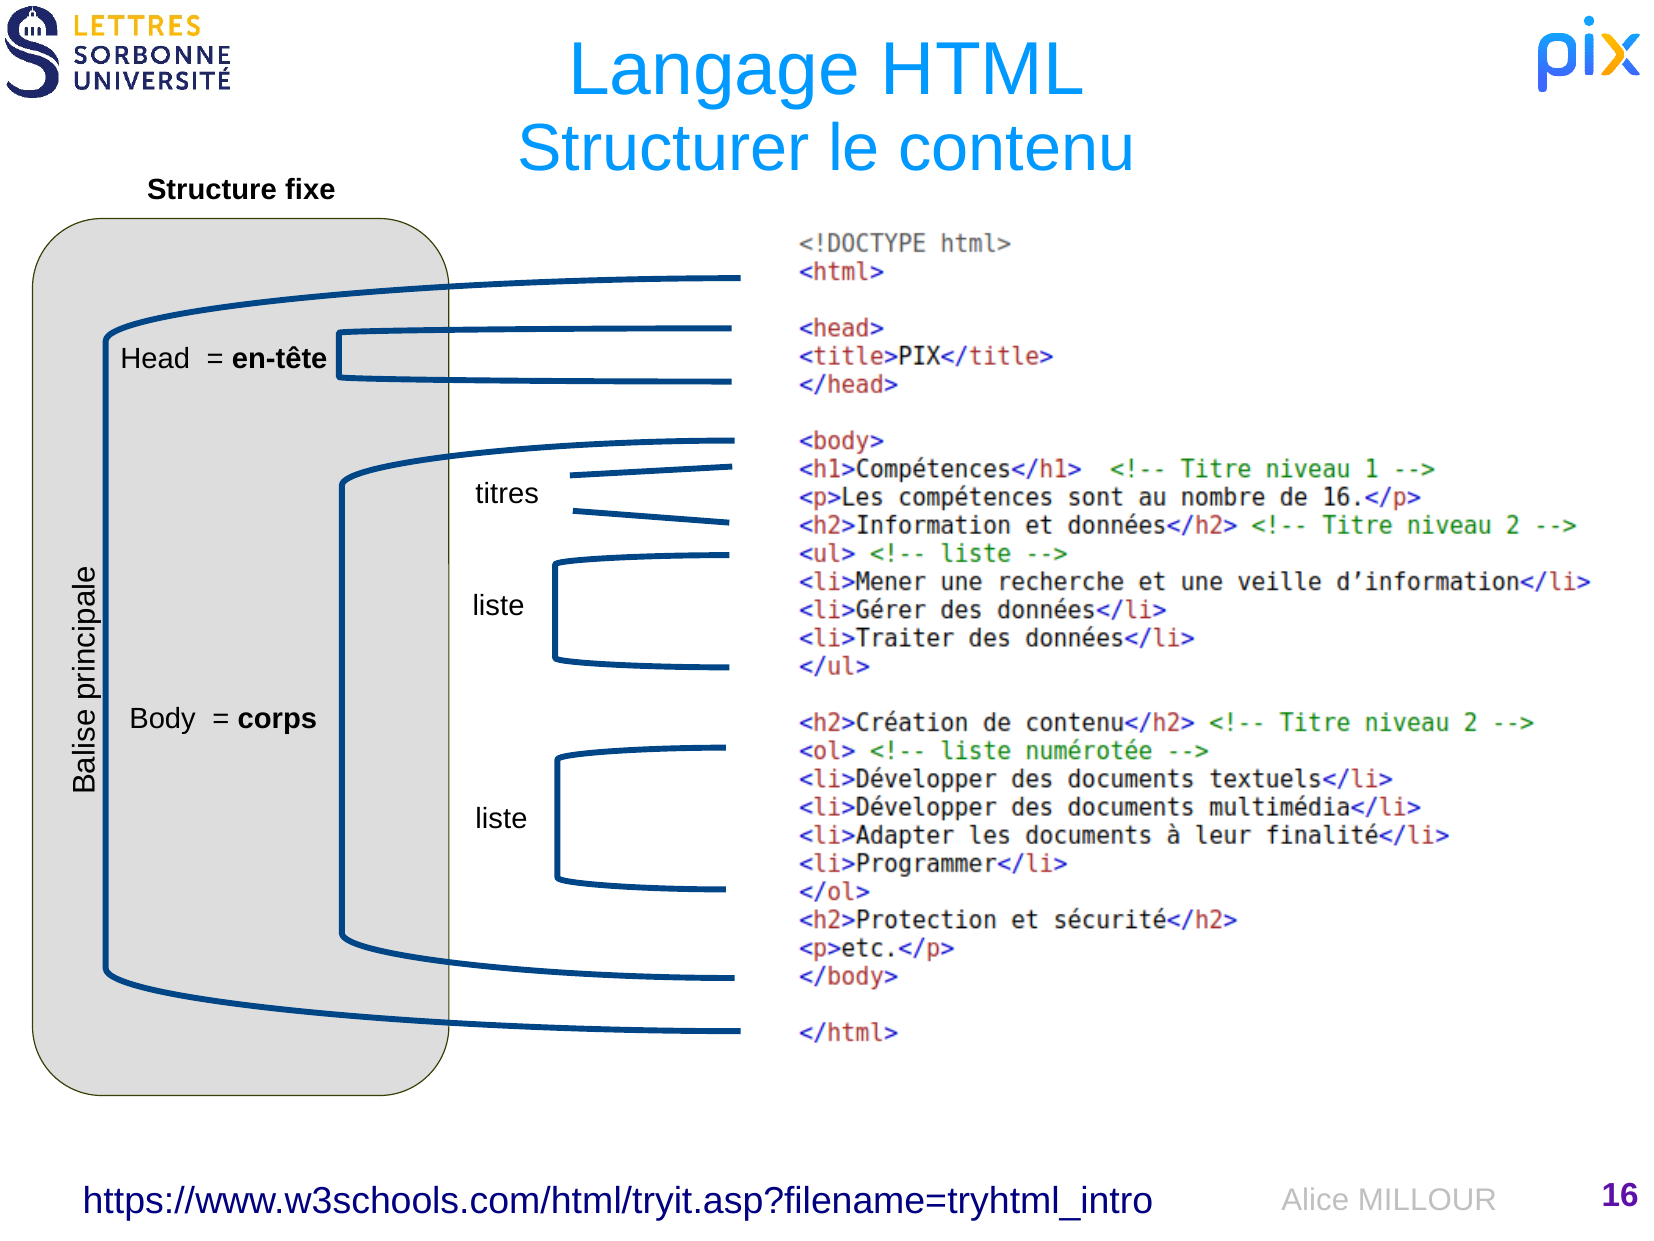

# Langage HTML Structurer le contenu
Structure fixe
Head = en-tête
titres
liste
Balise principale
Body = corps
liste
https://www.w3schools.com/html/tryit.asp?filename=tryhtml_intro